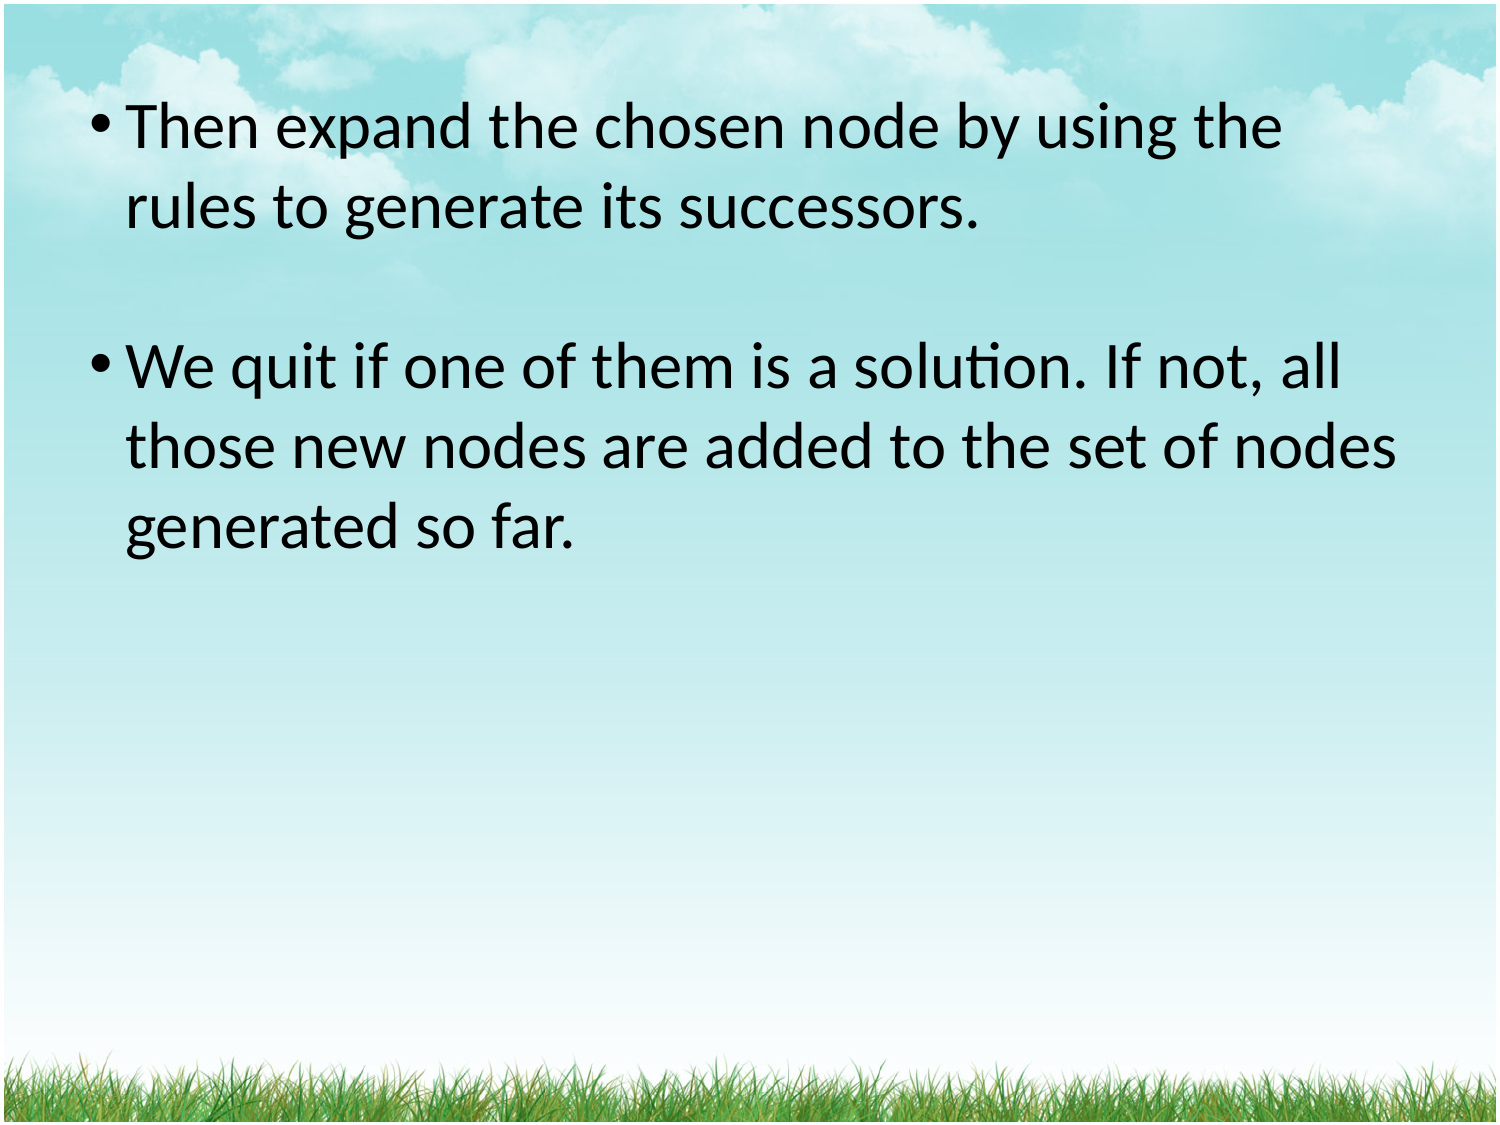

Then expand the chosen node by using the rules to generate its successors.
We quit if one of them is a solution. If not, all those new nodes are added to the set of nodes generated so far.